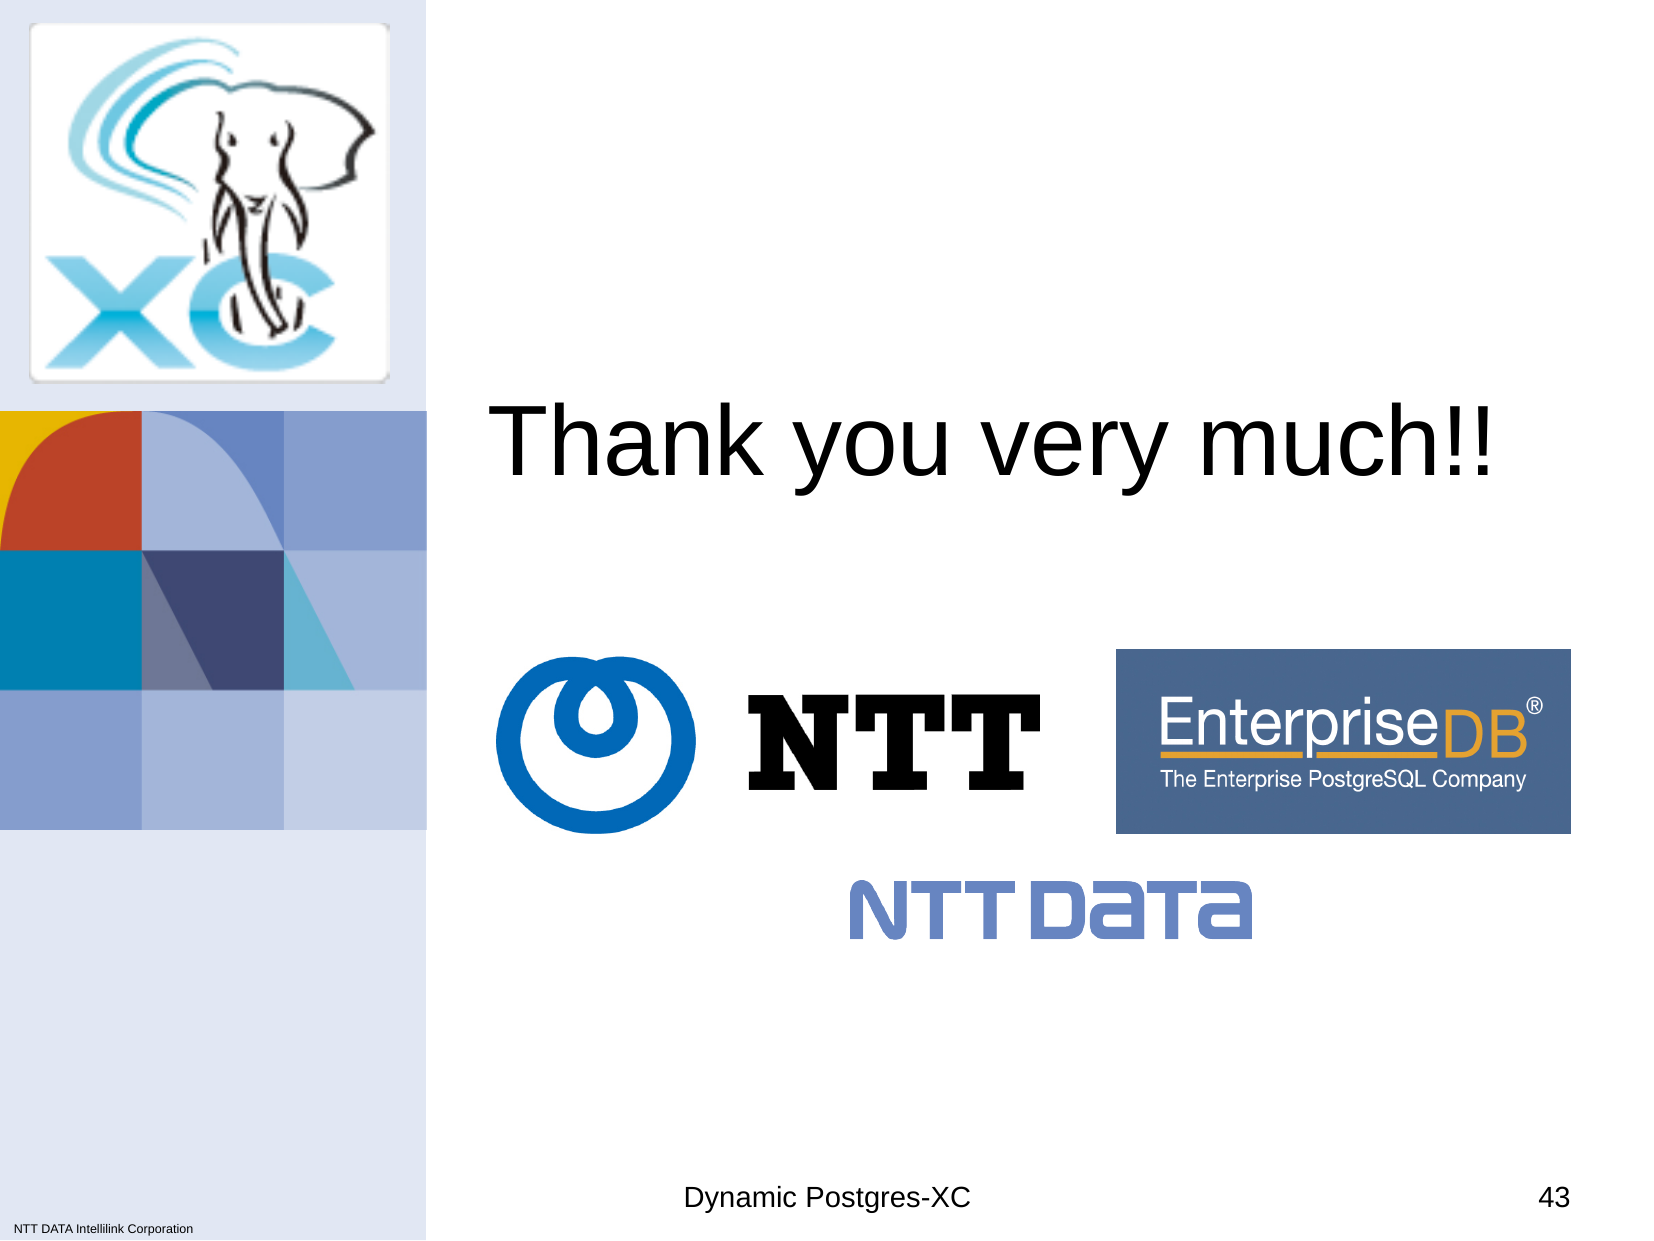

#
Thank you very much!!
July 11th, 2013
Dynamic Postgres-XC
43